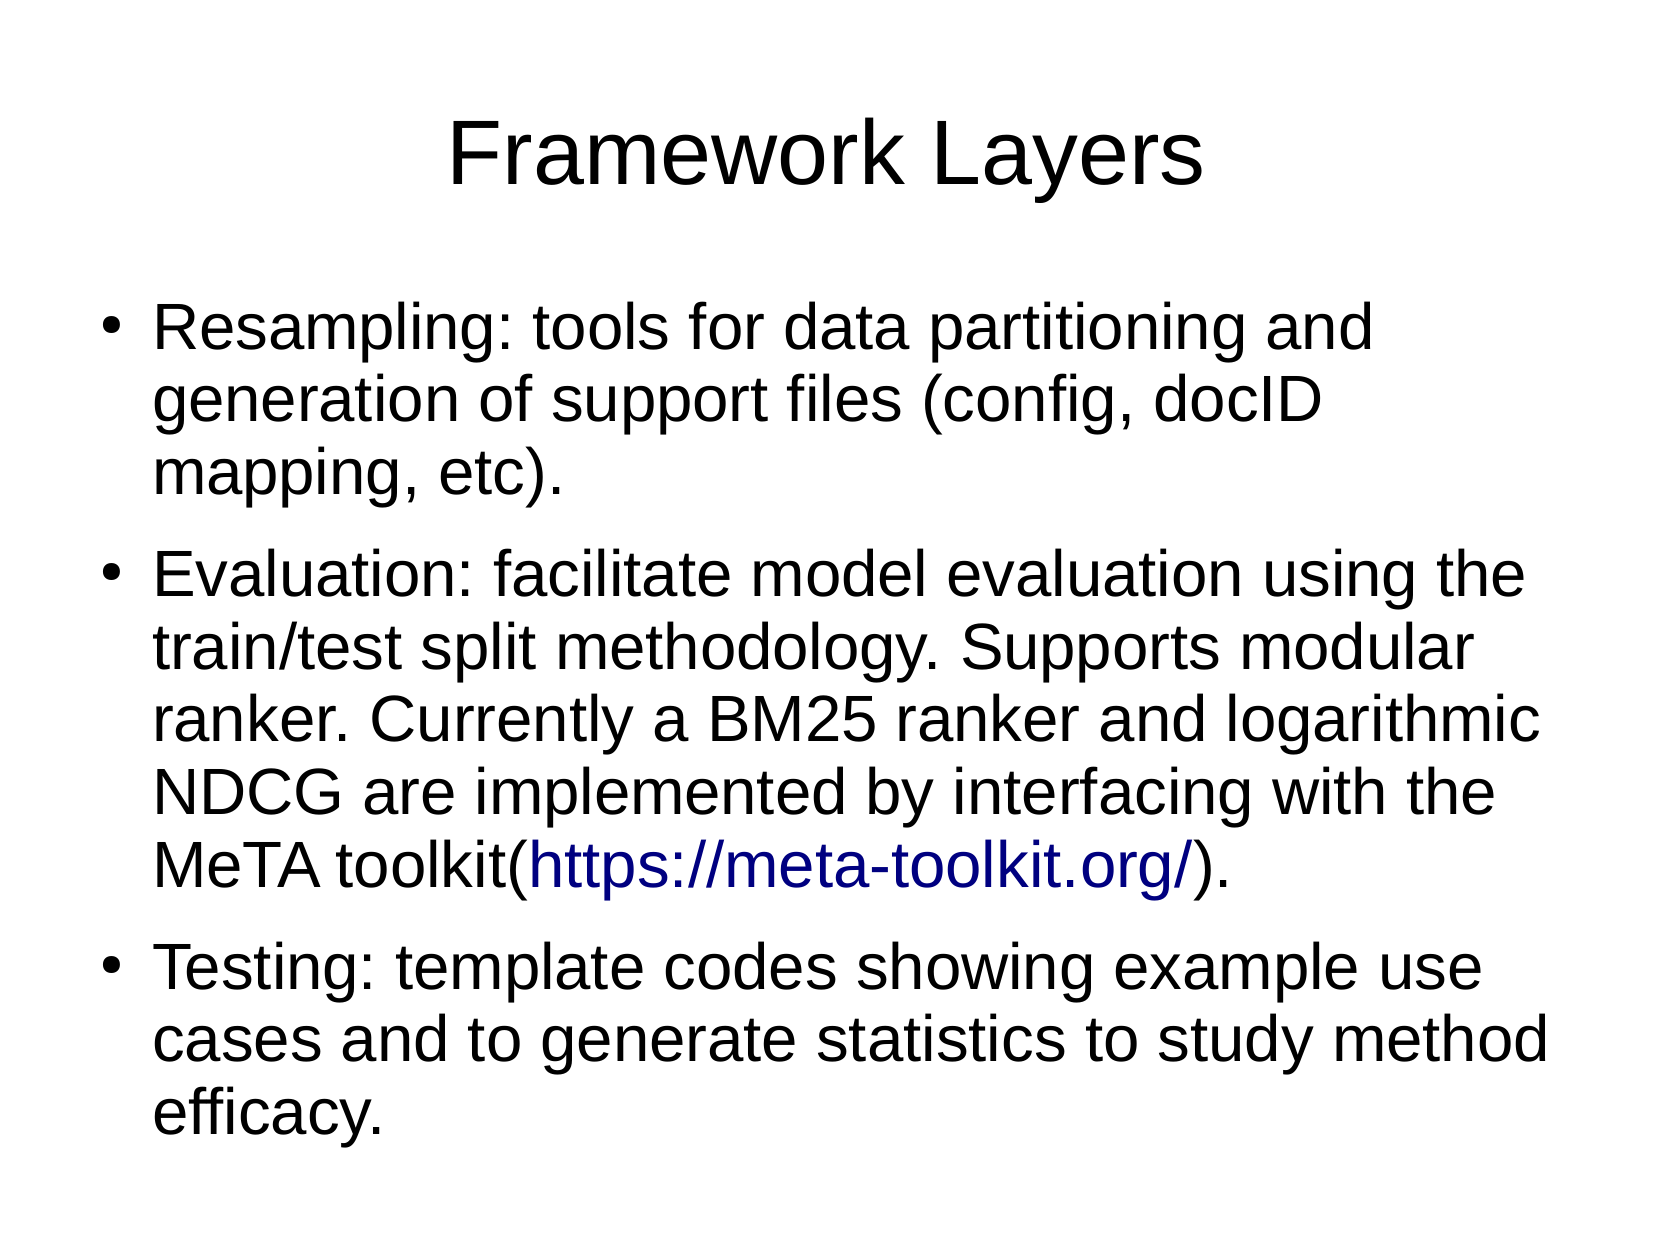

# Framework Layers
Resampling: tools for data partitioning and generation of support files (config, docID mapping, etc).
Evaluation: facilitate model evaluation using the train/test split methodology. Supports modular ranker. Currently a BM25 ranker and logarithmic NDCG are implemented by interfacing with the MeTA toolkit(https://meta-toolkit.org/).
Testing: template codes showing example use cases and to generate statistics to study method efficacy.